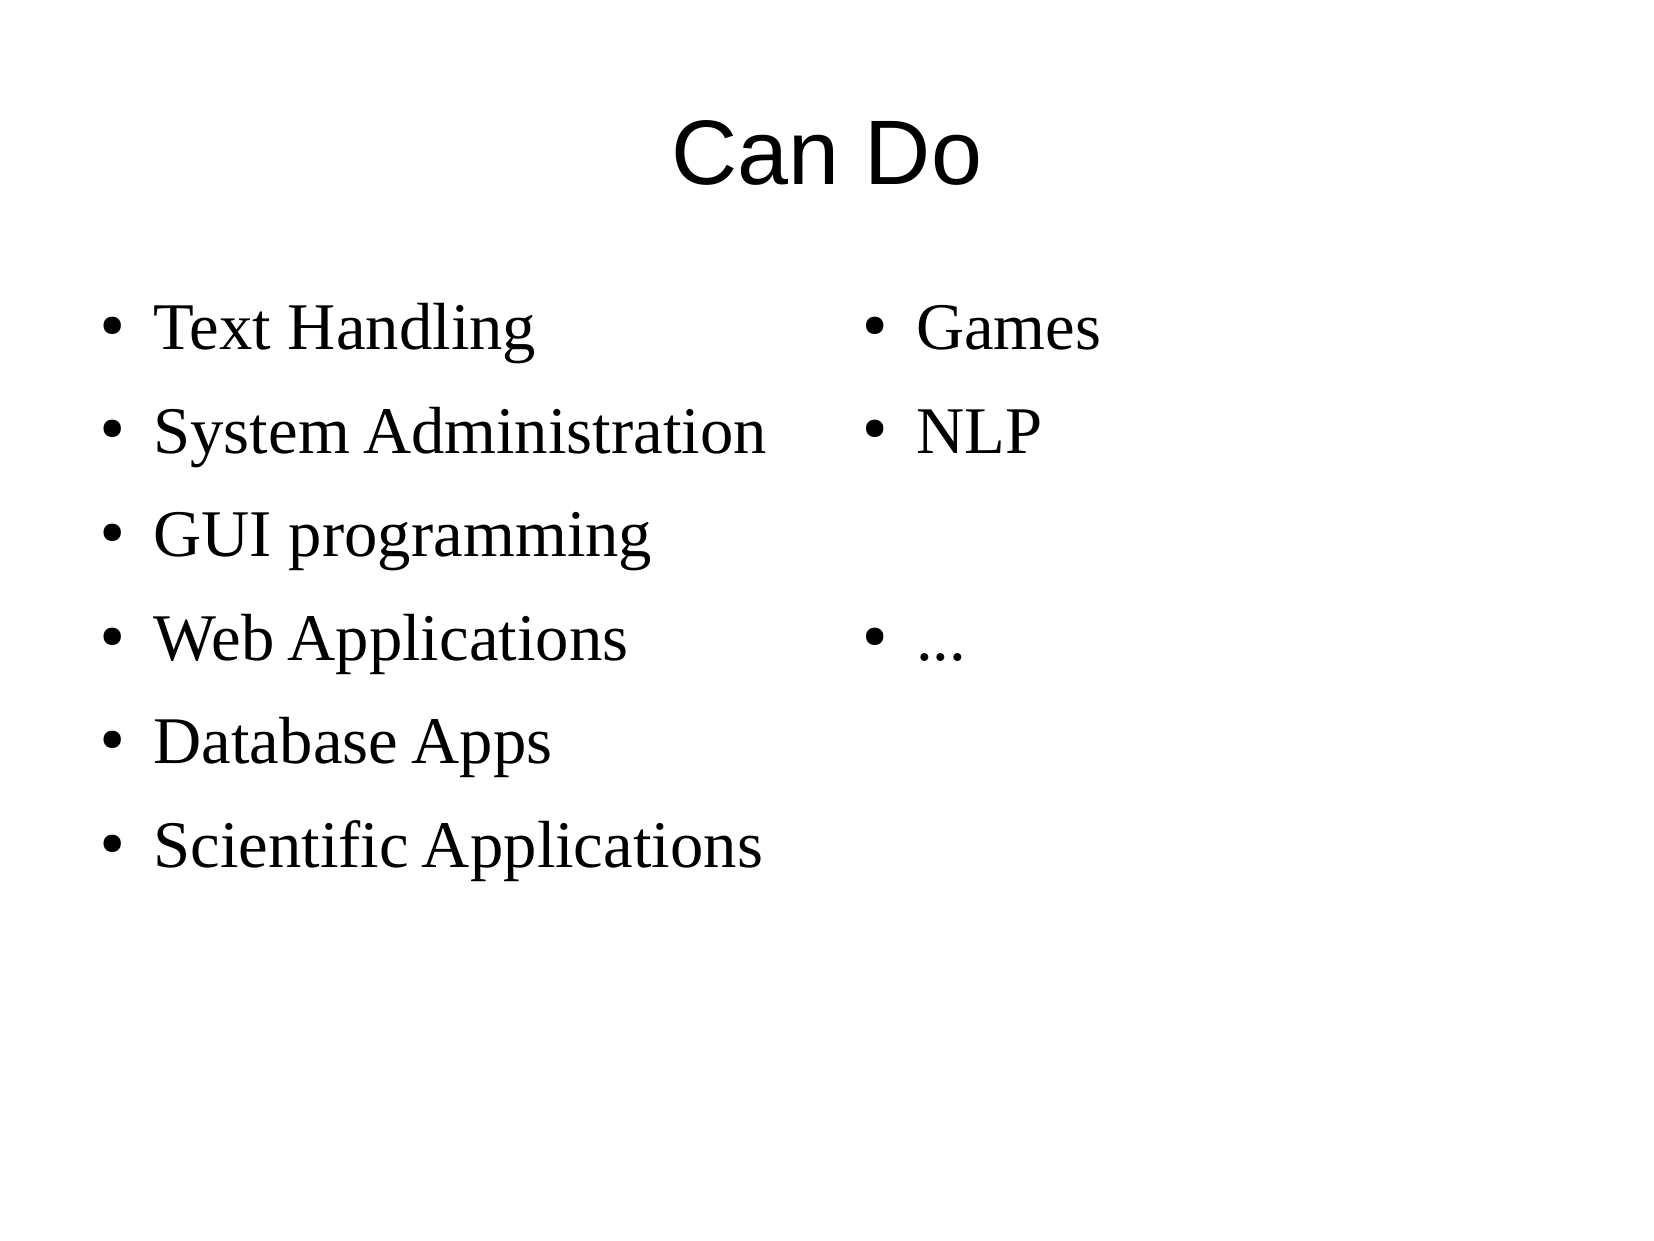

# Can Do
Text Handling
System Administration
GUI programming
Web Applications
Database Apps
Scientific Applications
Games
NLP
...